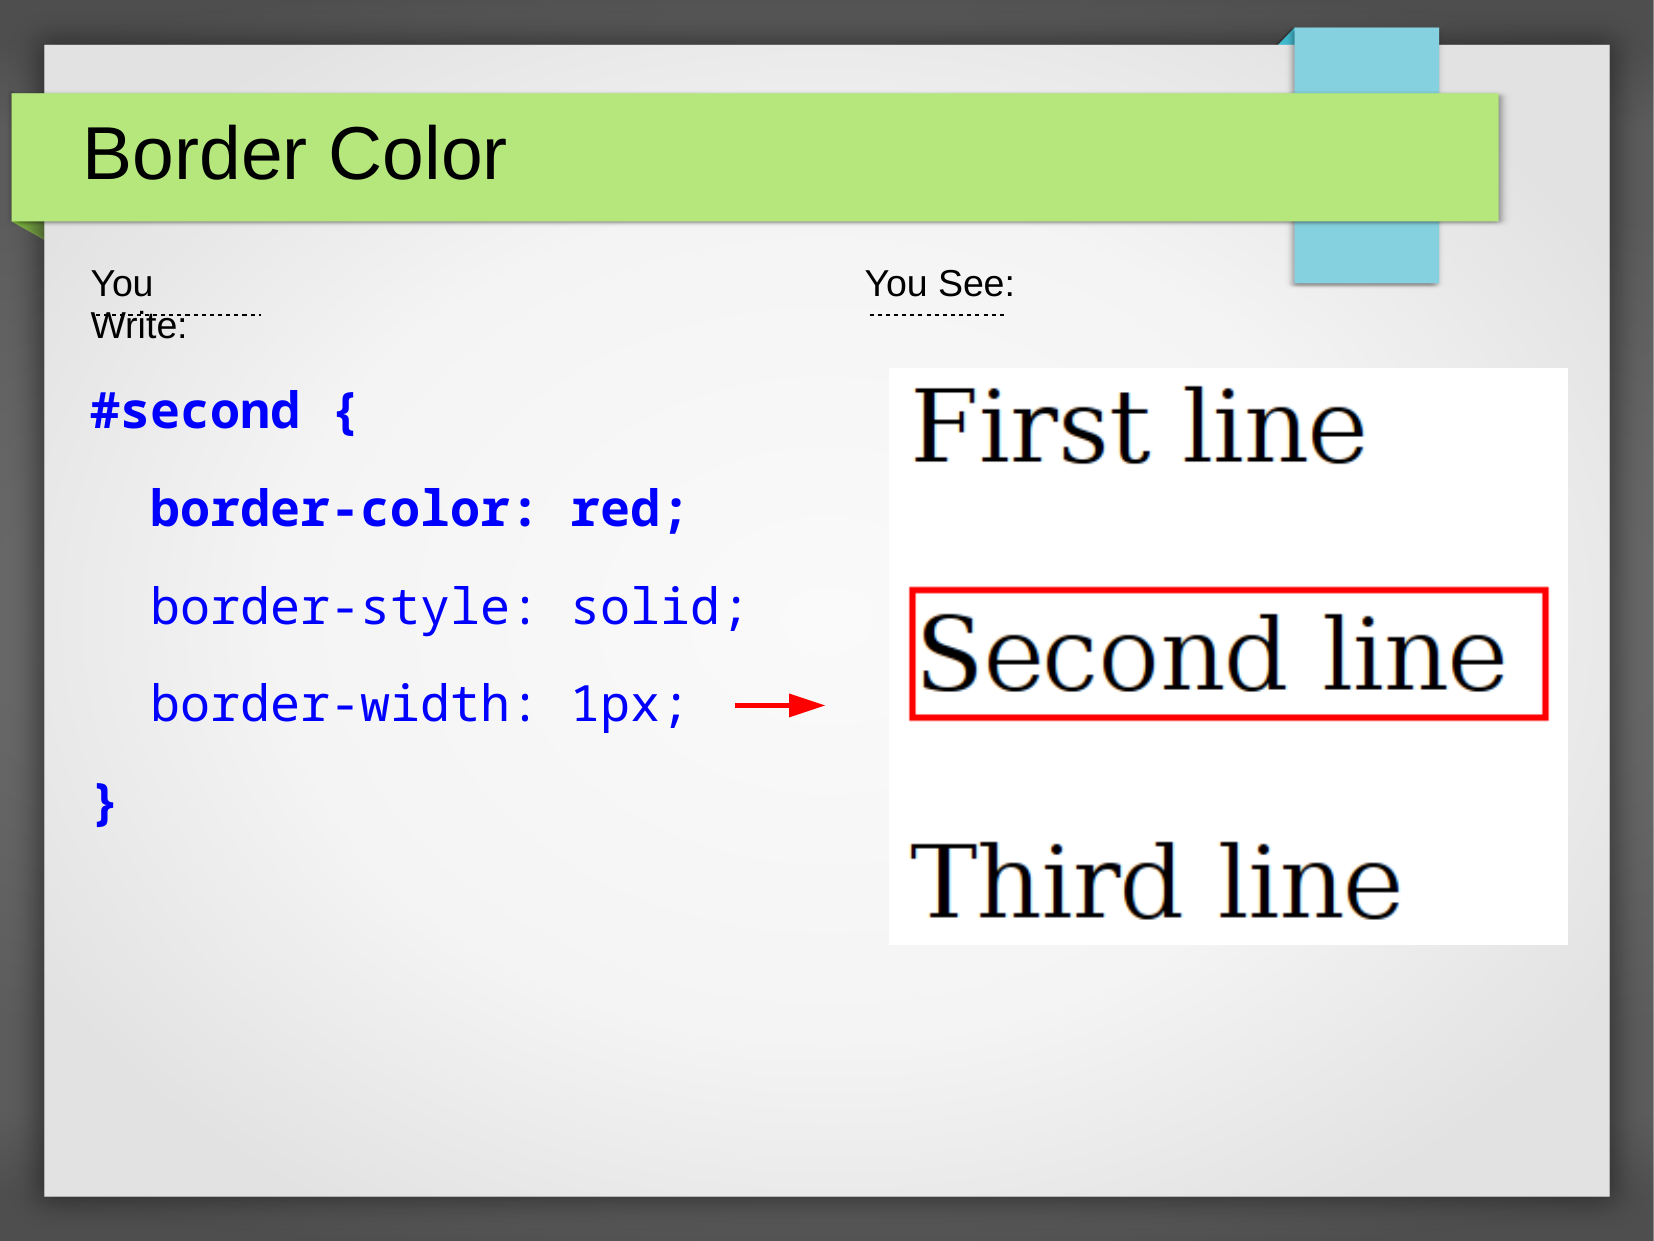

# Border Color
You Write:
You See:
#second {
 border-color: red;
 border-style: solid;
 border-width: 1px;
}